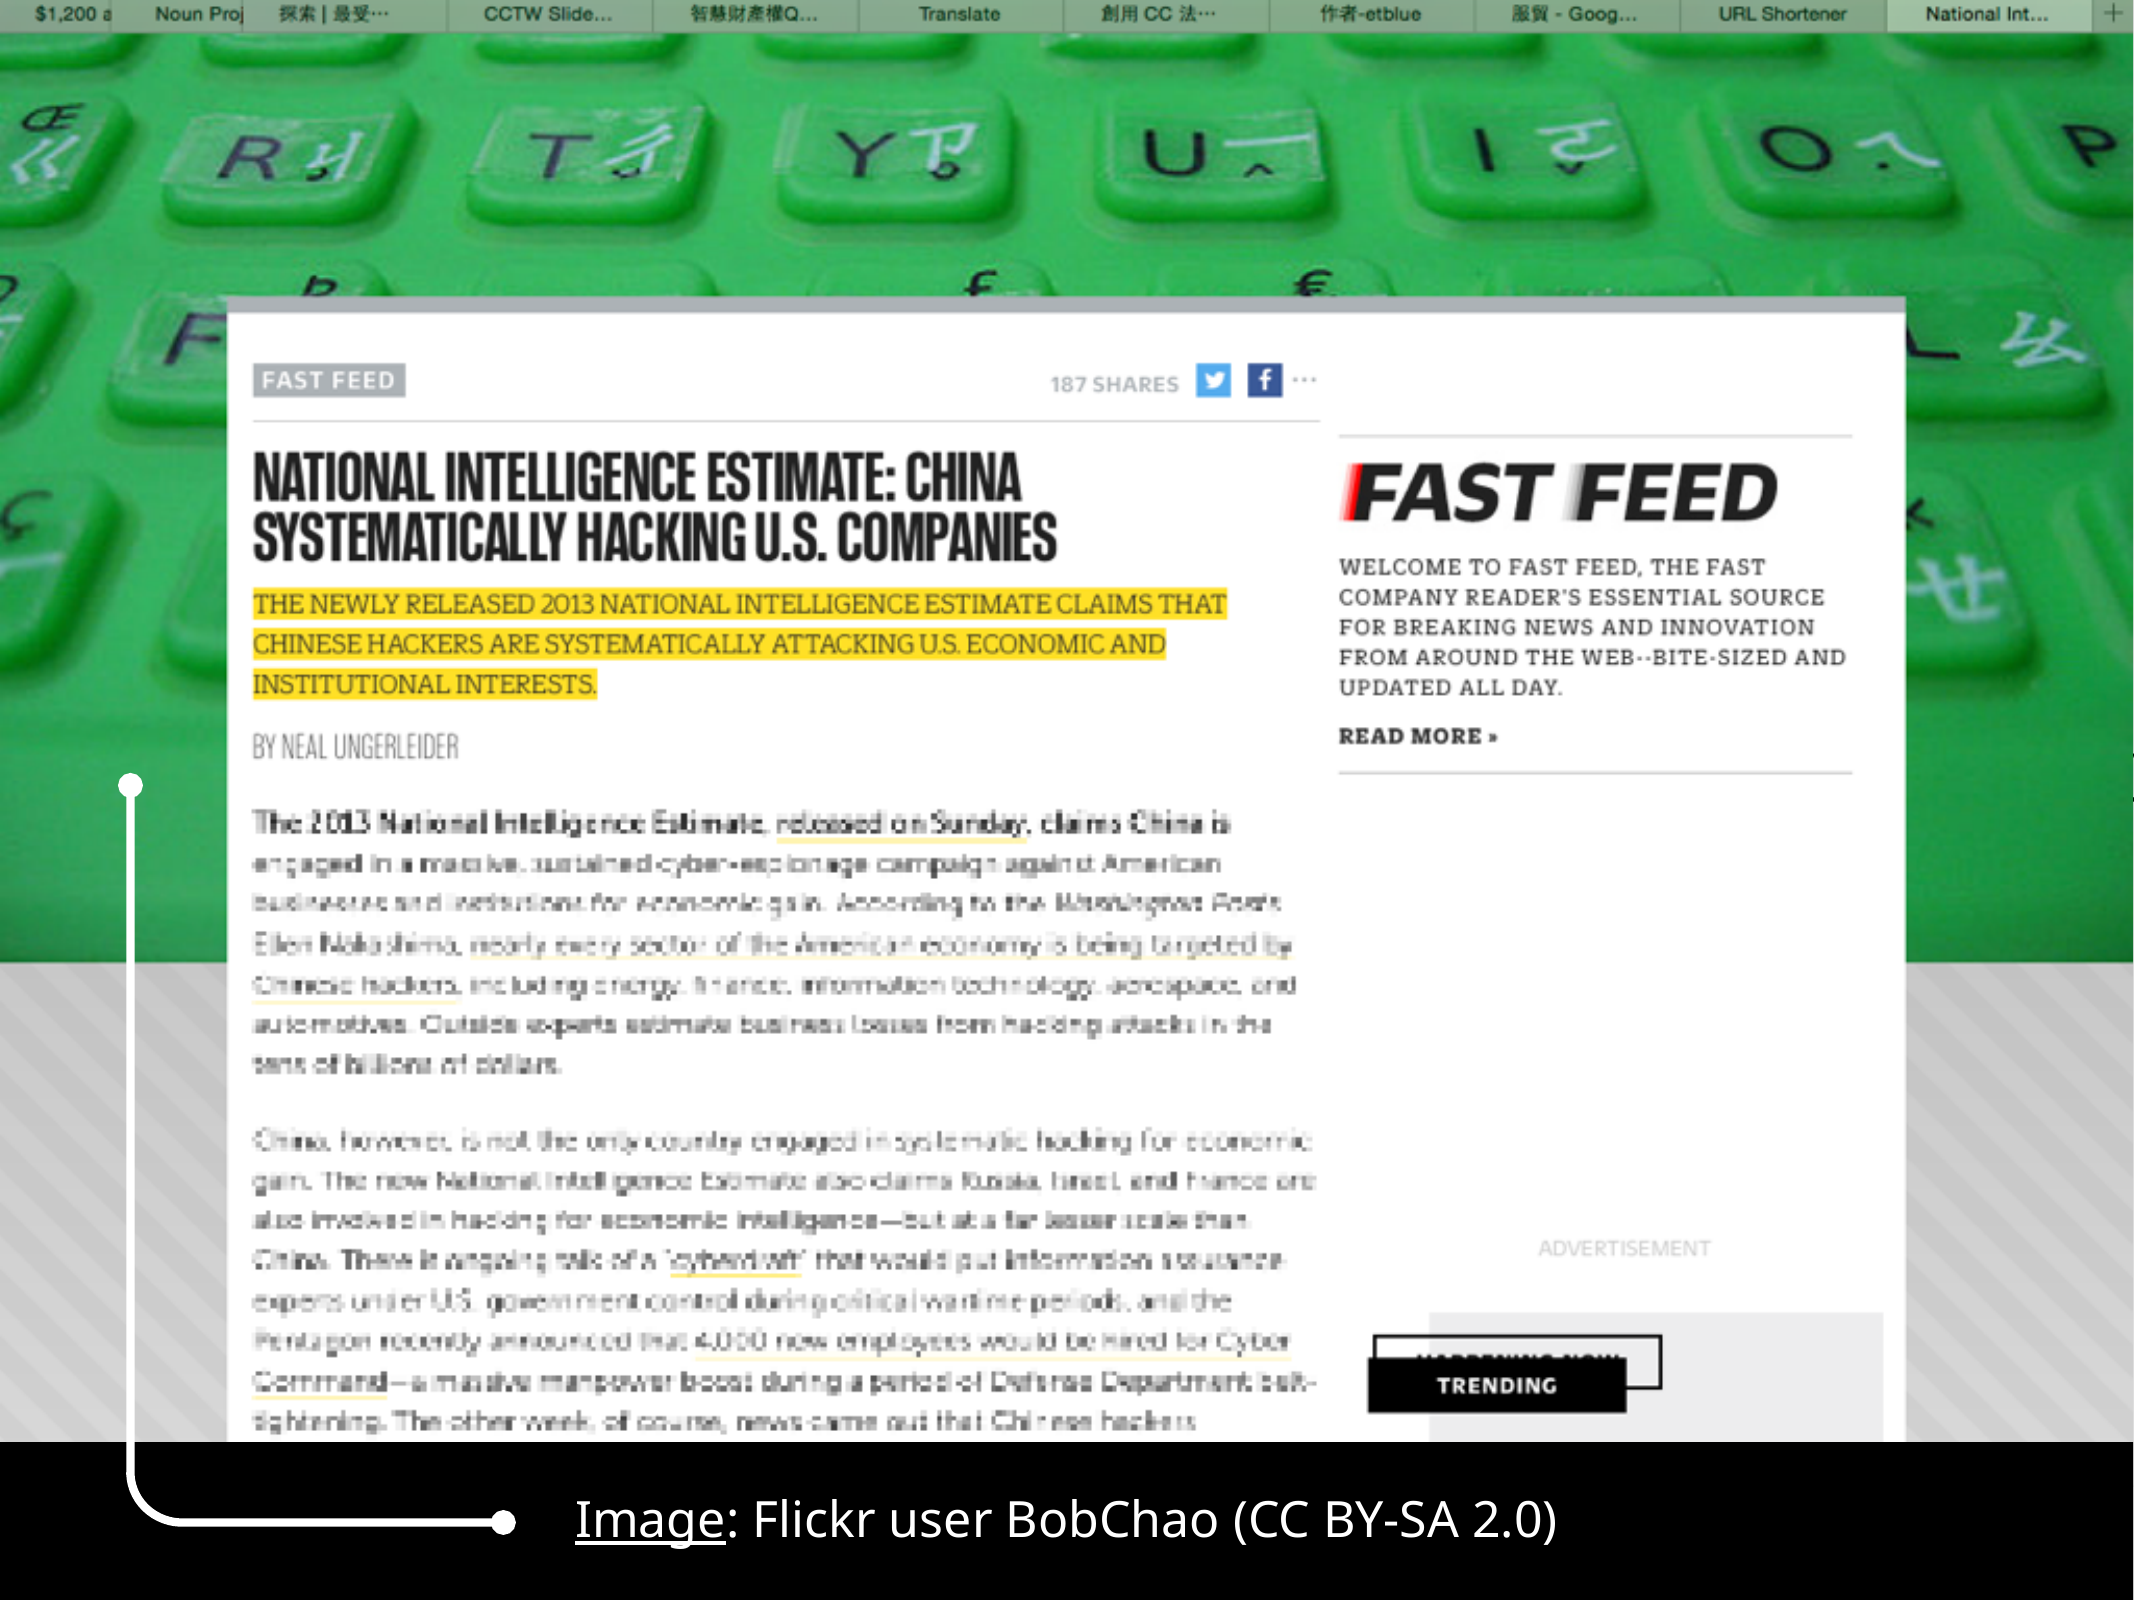

Fast Company Article: http://www.fastcompany.com/3005719/fast-feed/national-intelligence-estimate-china-systematically-hacking-us-companies
Photo: http://www.flickr.com/photos/bobchao/2288801130/
Image: Flickr user BobChao (CC BY-SA 2.0)